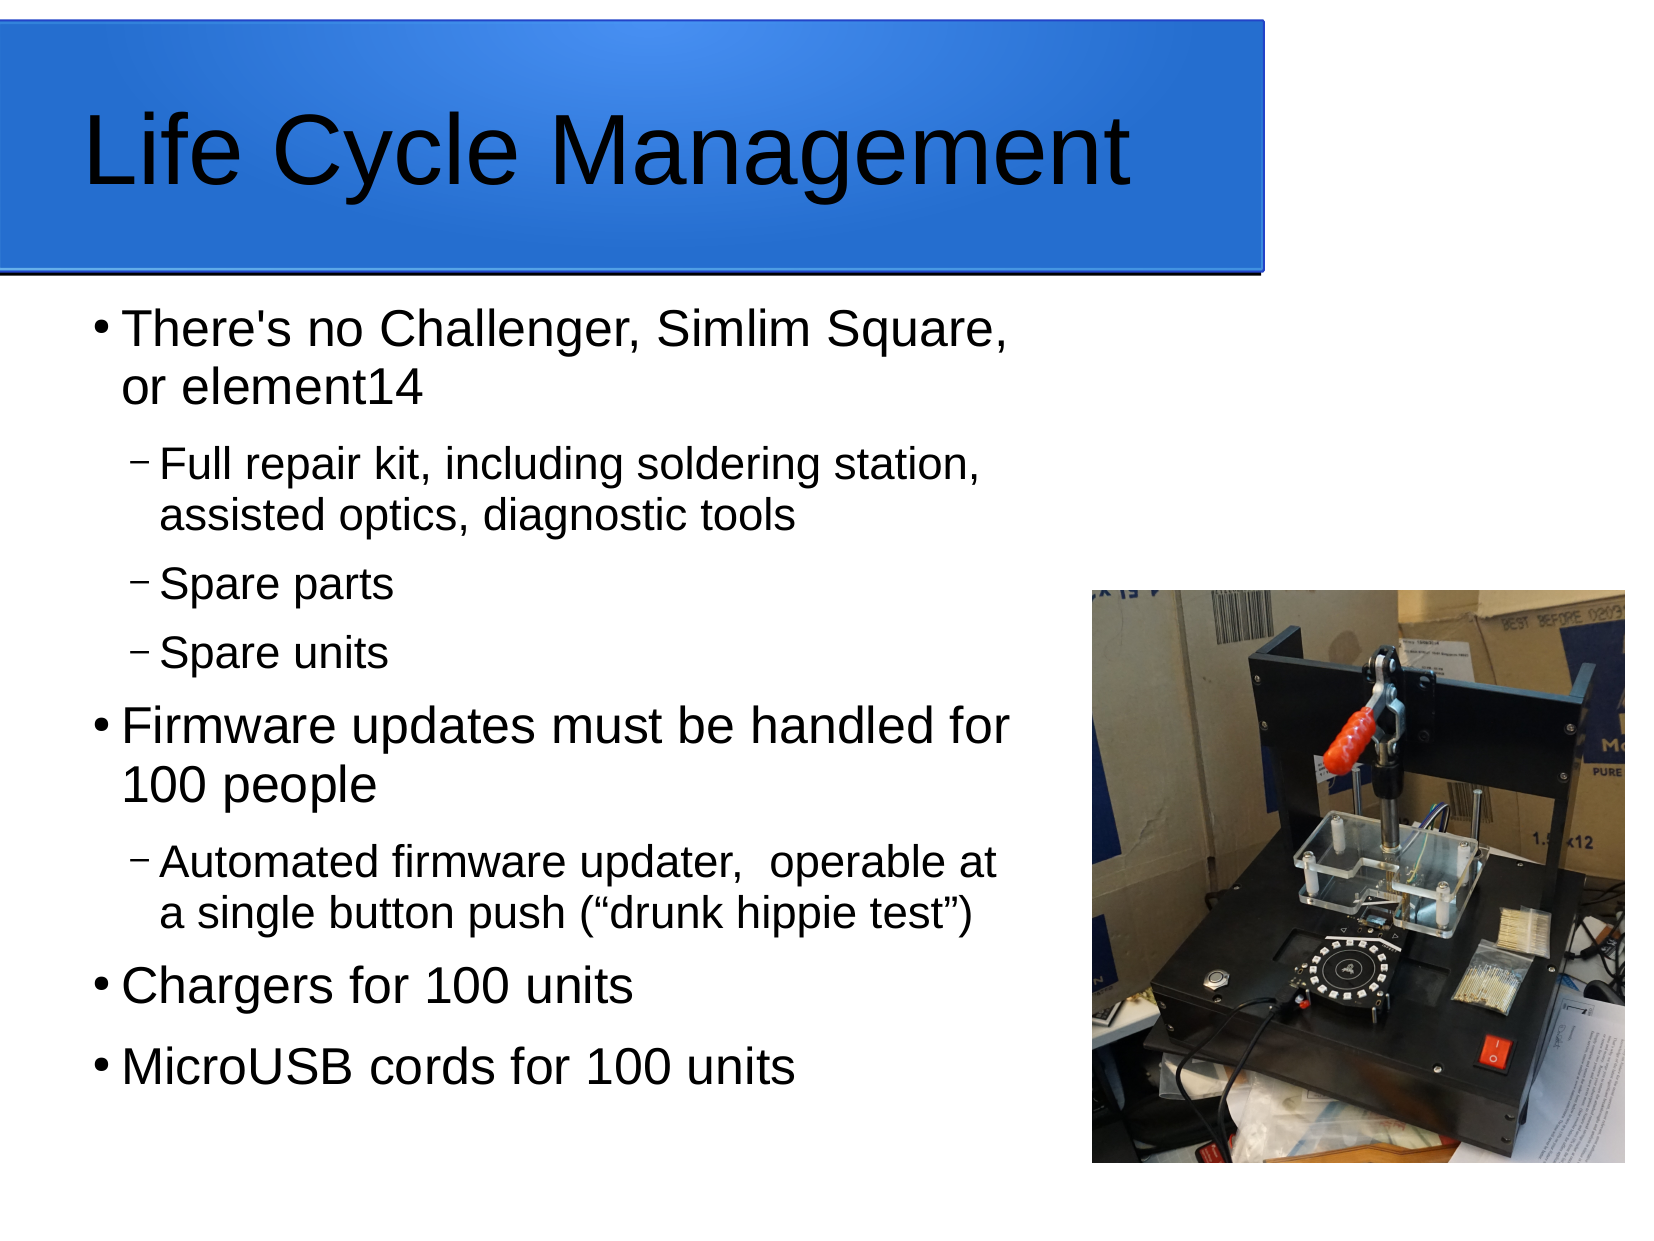

# Life Cycle Management
There's no Challenger, Simlim Square, or element14
Full repair kit, including soldering station, assisted optics, diagnostic tools
Spare parts
Spare units
Firmware updates must be handled for 100 people
Automated firmware updater, operable at a single button push (“drunk hippie test”)
Chargers for 100 units
MicroUSB cords for 100 units